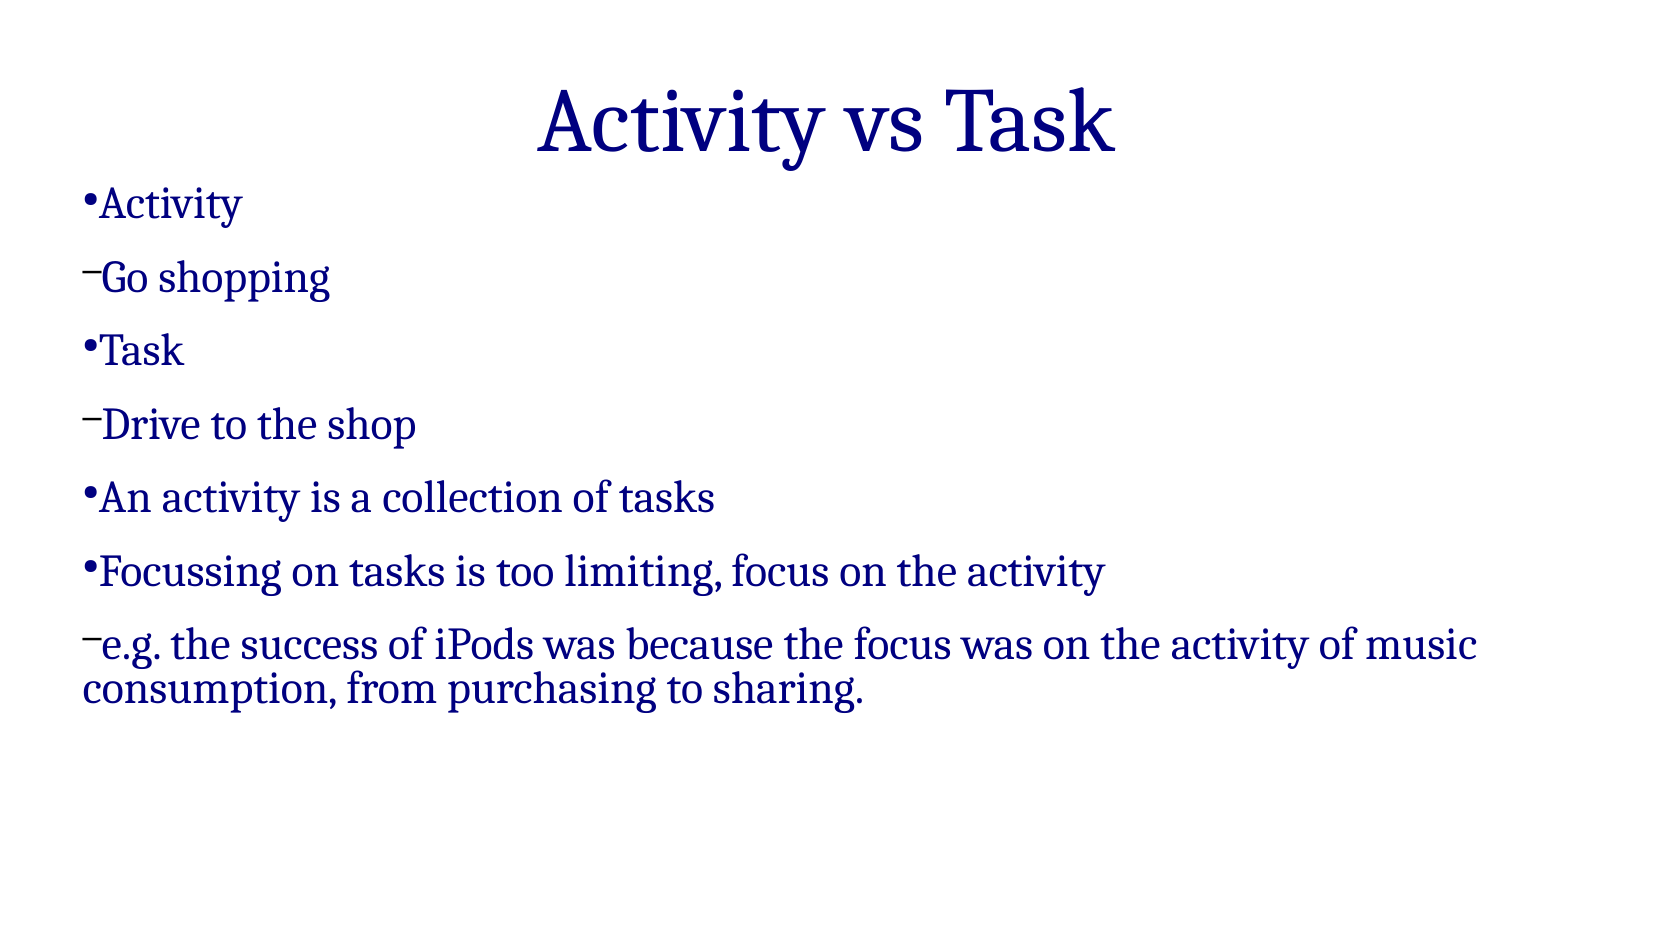

# Activity vs Task
Activity
Go shopping
Task
Drive to the shop
An activity is a collection of tasks
Focussing on tasks is too limiting, focus on the activity
e.g. the success of iPods was because the focus was on the activity of music consumption, from purchasing to sharing.